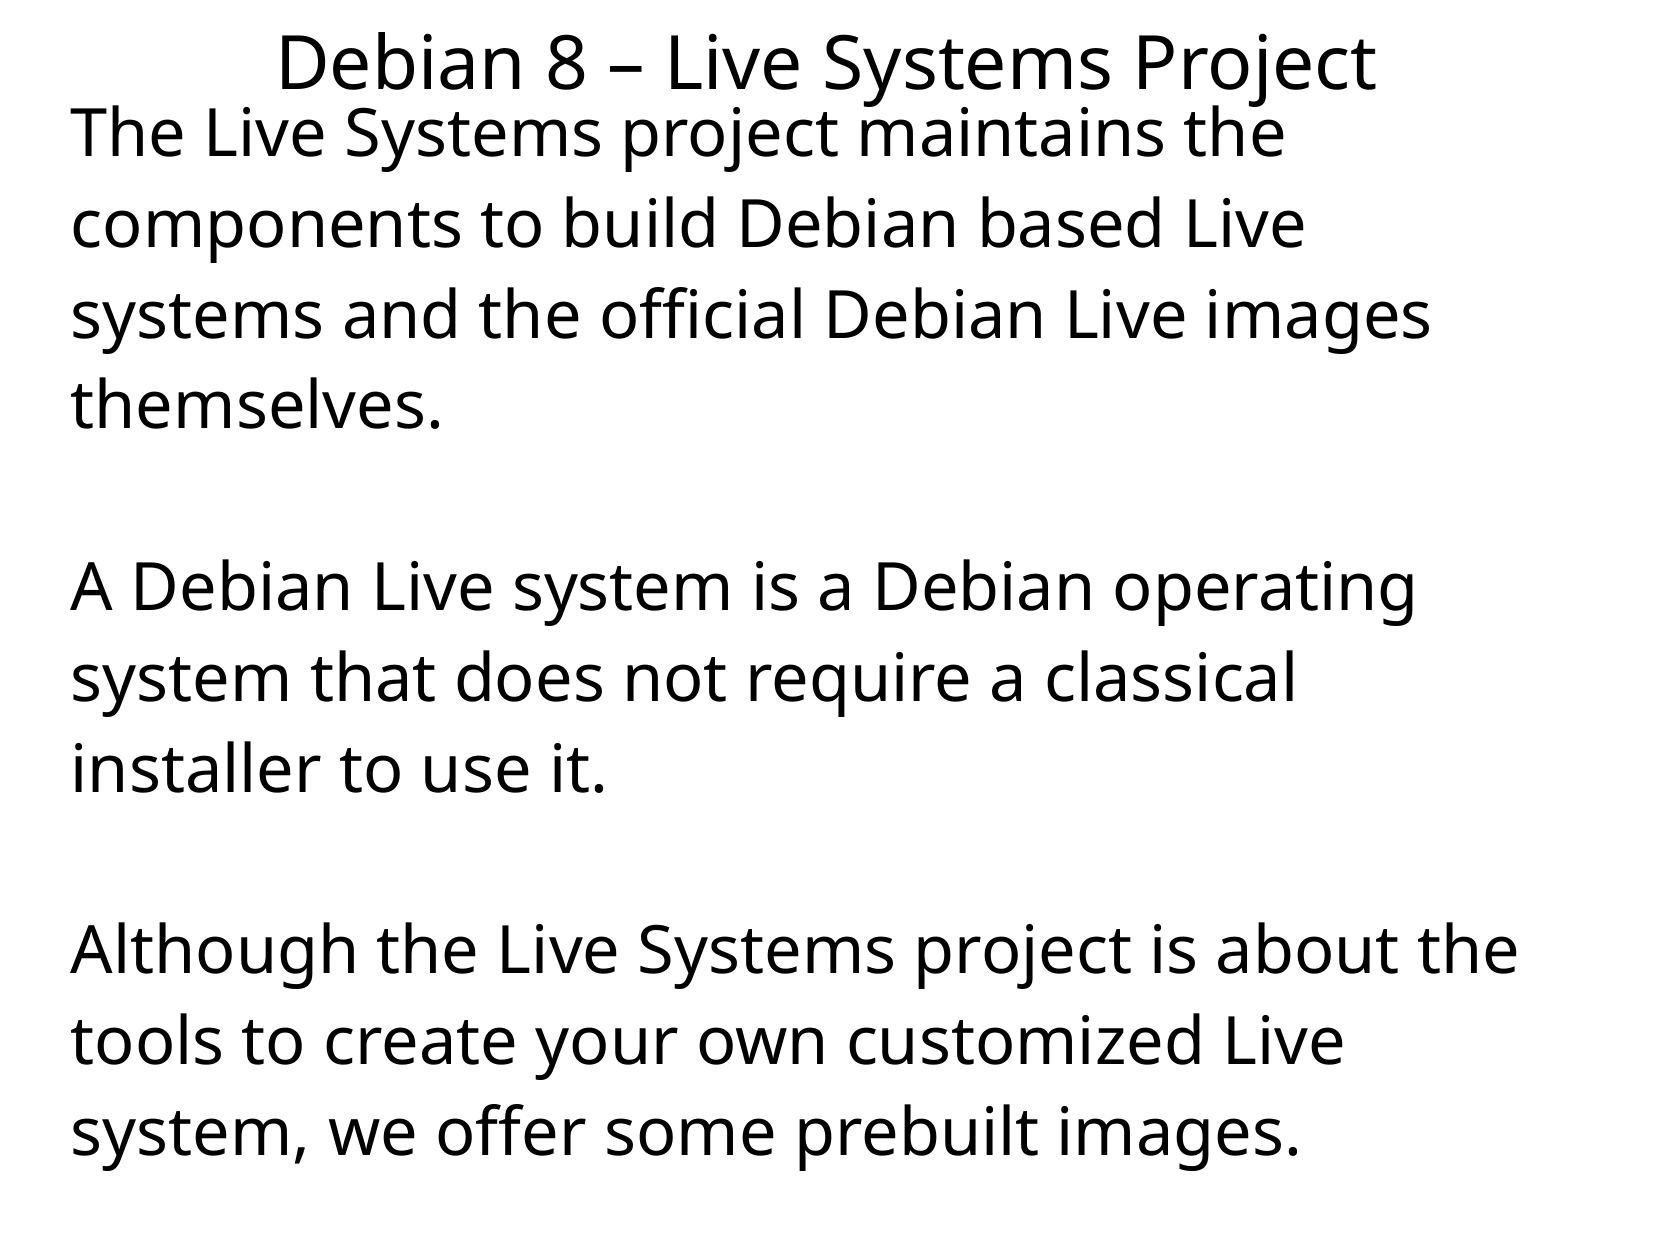

http://live.debian.net/
The Live Systems project maintains the components to build Debian based Live systems and the official Debian Live images themselves.
A Debian Live system is a Debian operating system that does not require a classical installer to use it.
Although the Live Systems project is about the tools to create your own customized Live system, we offer some prebuilt images.
Commenced live iso's Debian 5.0 February 2009
# Debian 8 – Live Systems Project